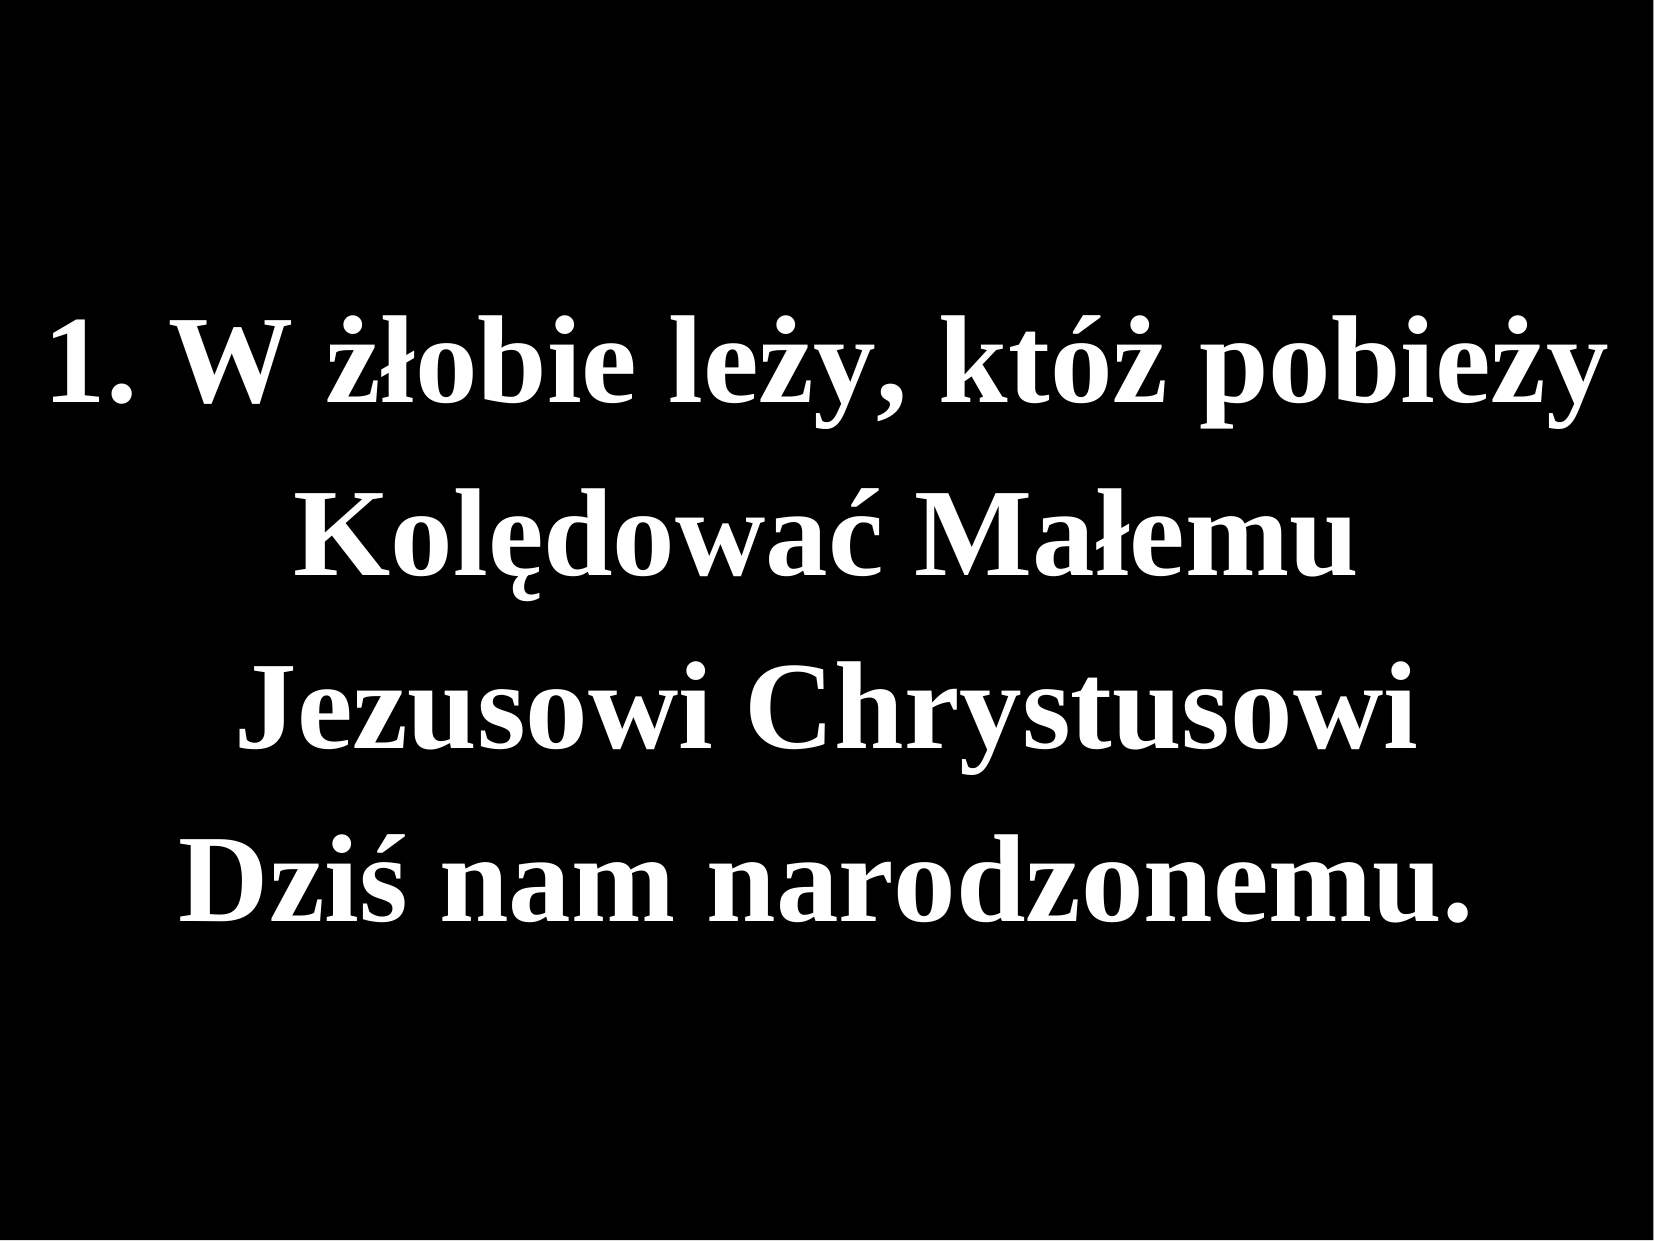

# 1. W żłobie leży, któż pobieży ppp Kolędować Małemu ppp Jezusowi Chrystusowi ppp Dziś nam narodzonemu.